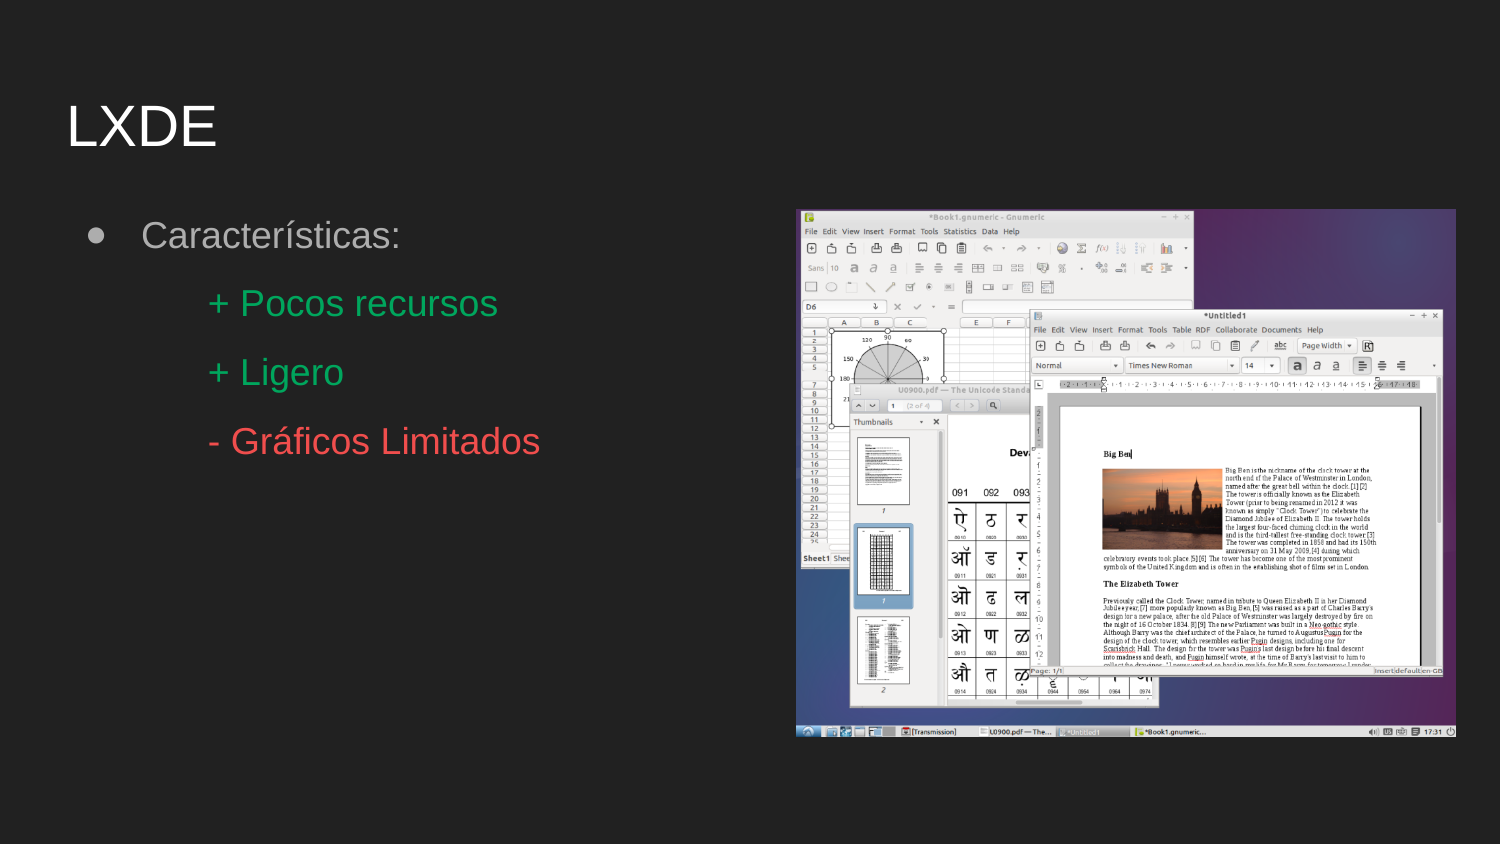

# LXDE
Características:
+ Pocos recursos
+ Ligero
- Gráficos Limitados